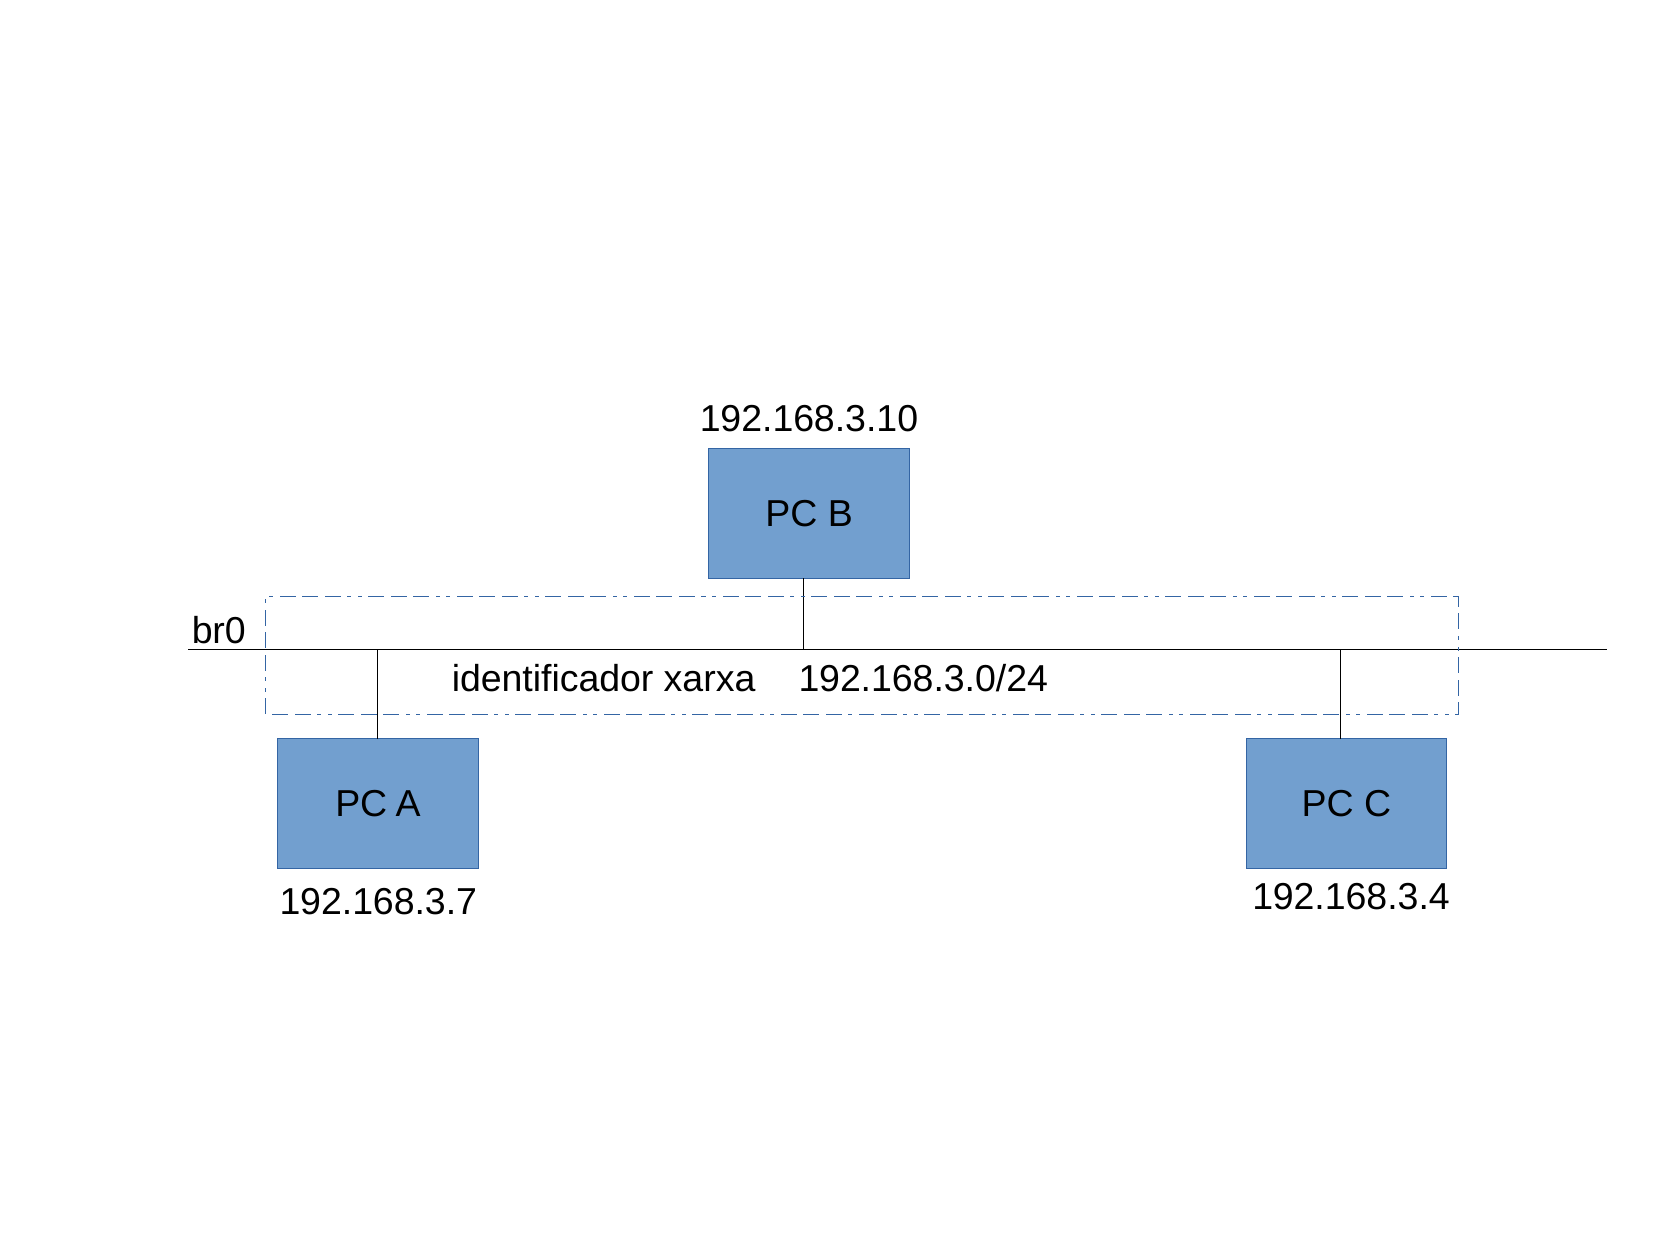

192.168.3.10
PC B
br0
identificador xarxa
192.168.3.0/24
PC A
PC C
192.168.3.4
192.168.3.7